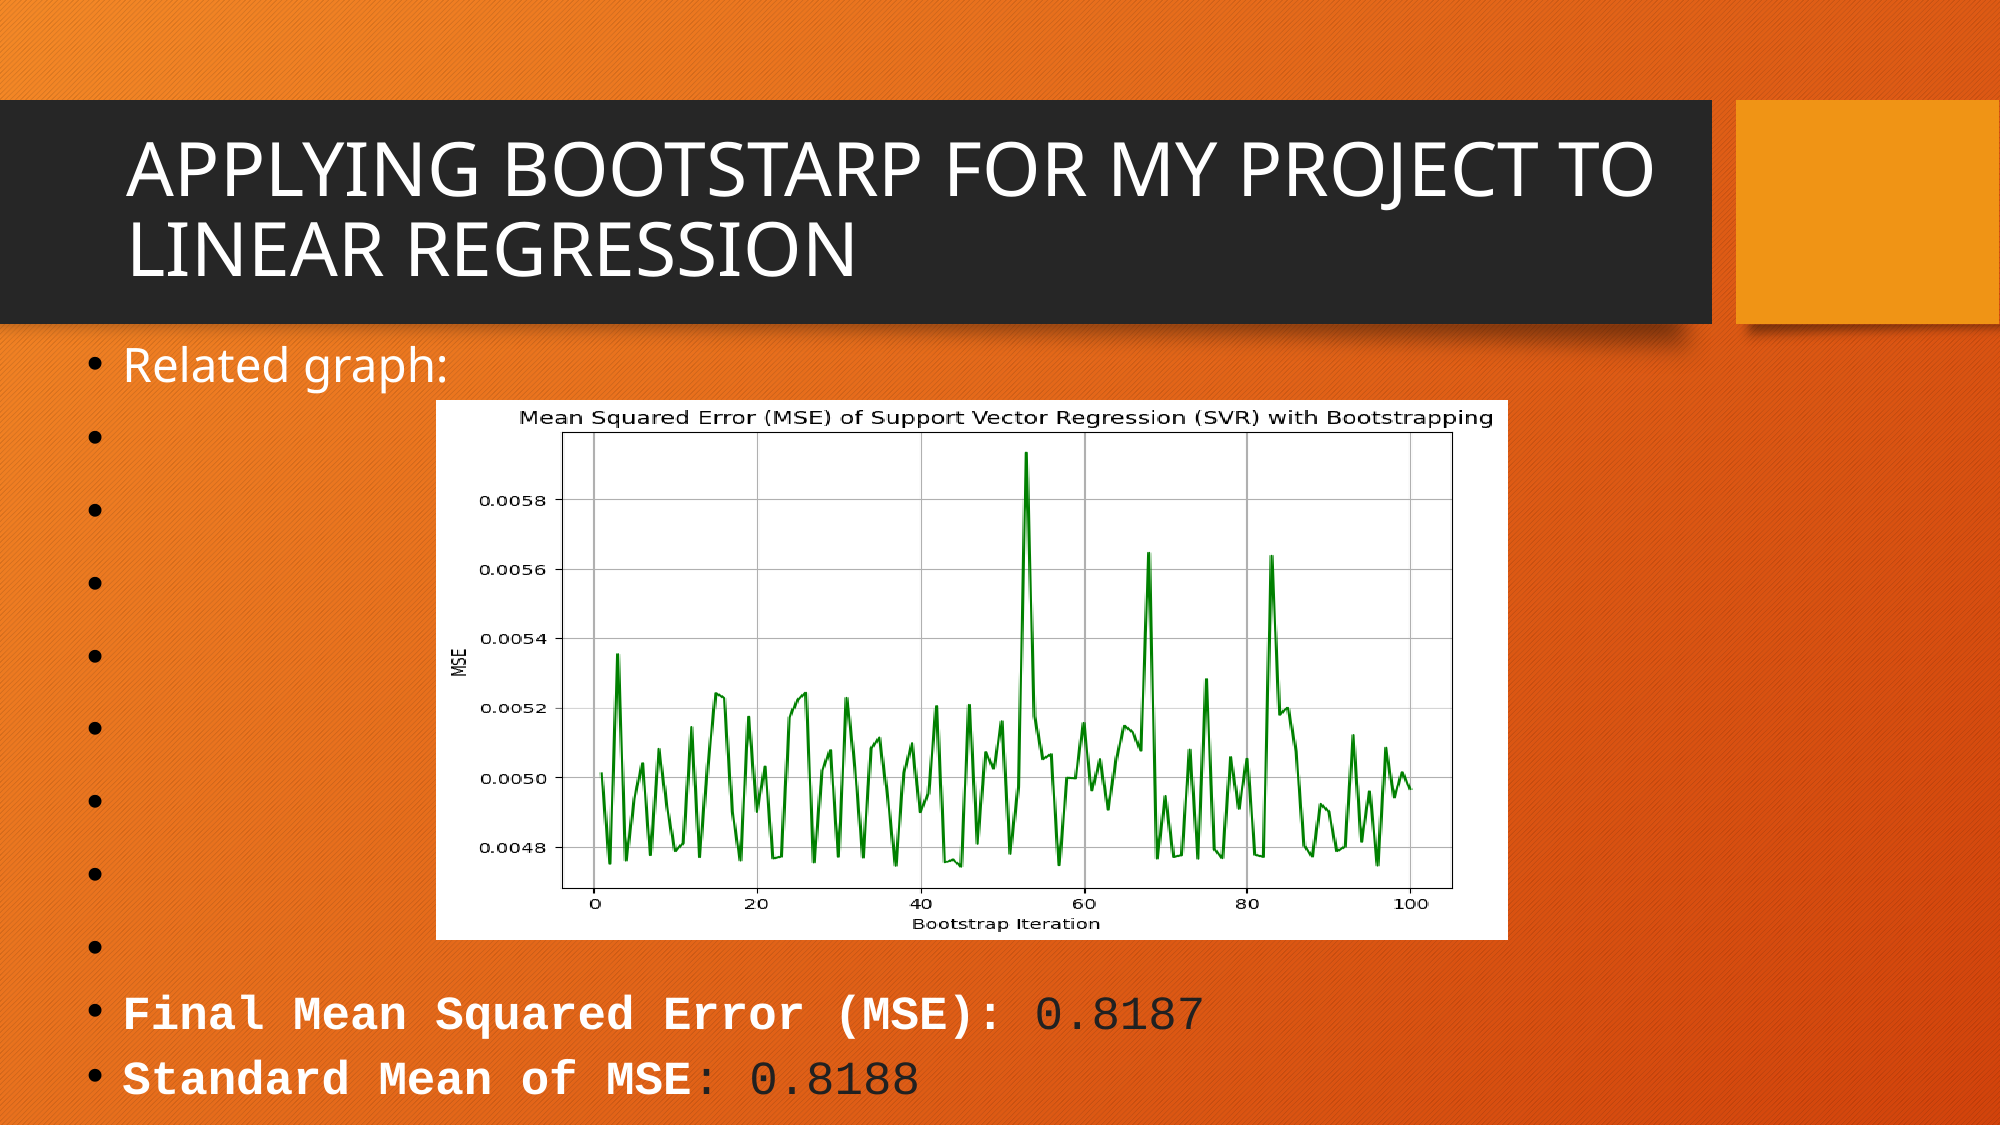

# APPLYING BOOTSTARP FOR MY PROJECT TO LINEAR REGRESSION
Related graph:
Final Mean Squared Error (MSE): 0.8187
Standard Mean of MSE: 0.8188